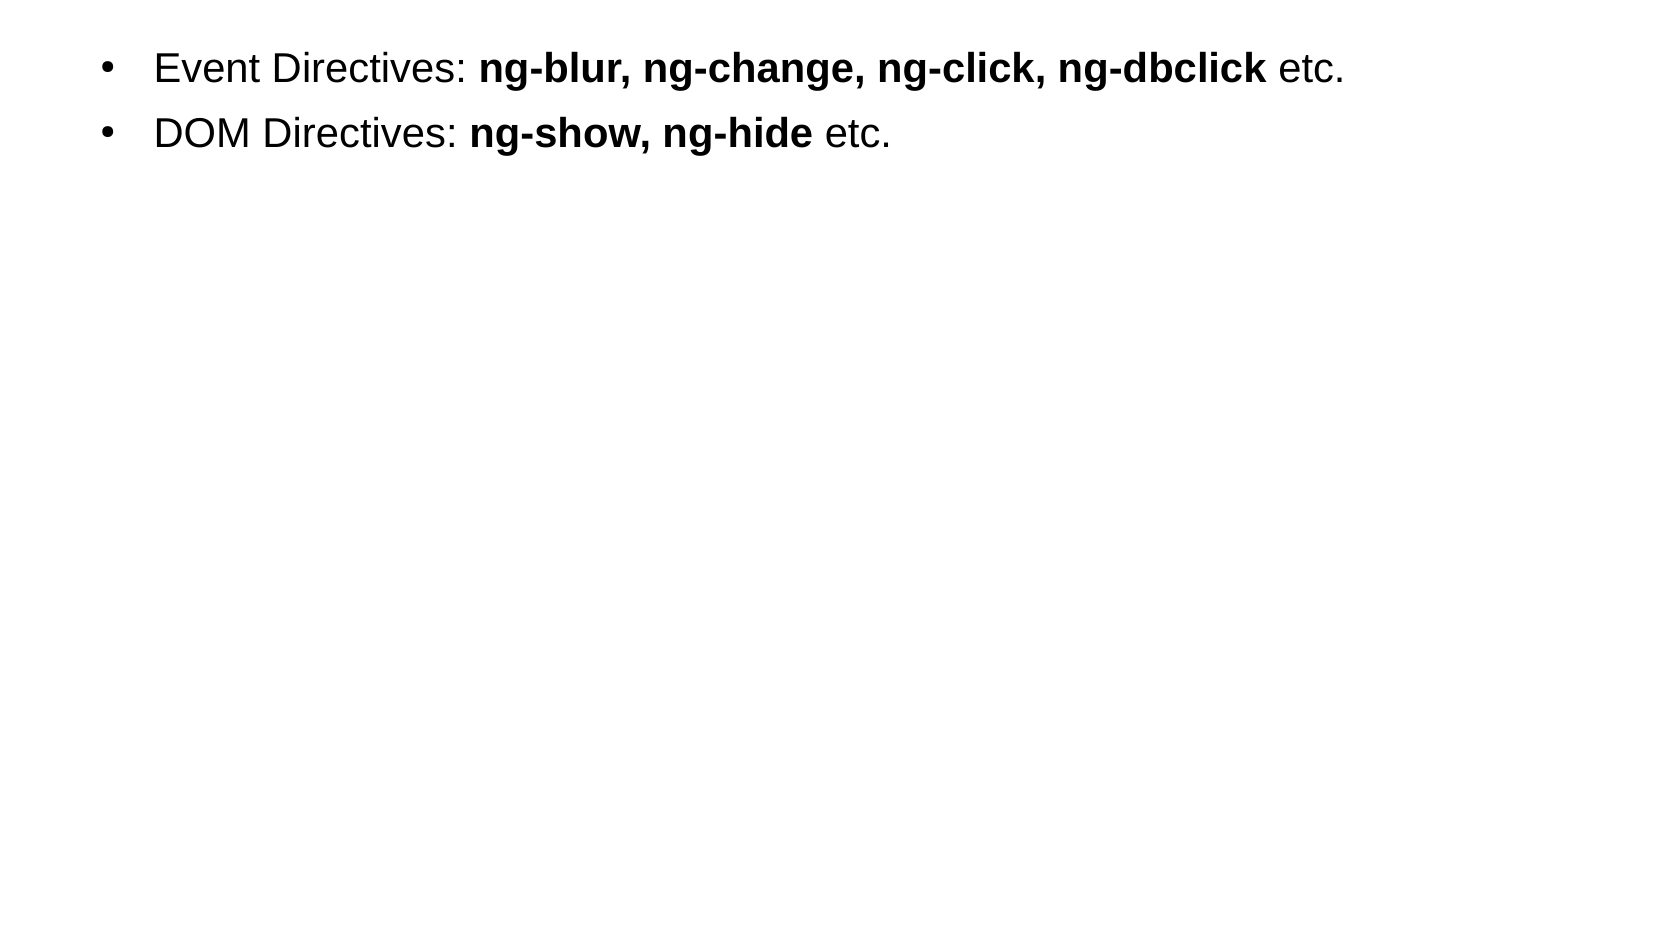

# Event Directives: ng-blur, ng-change, ng-click, ng-dbclick etc.
DOM Directives: ng-show, ng-hide etc.